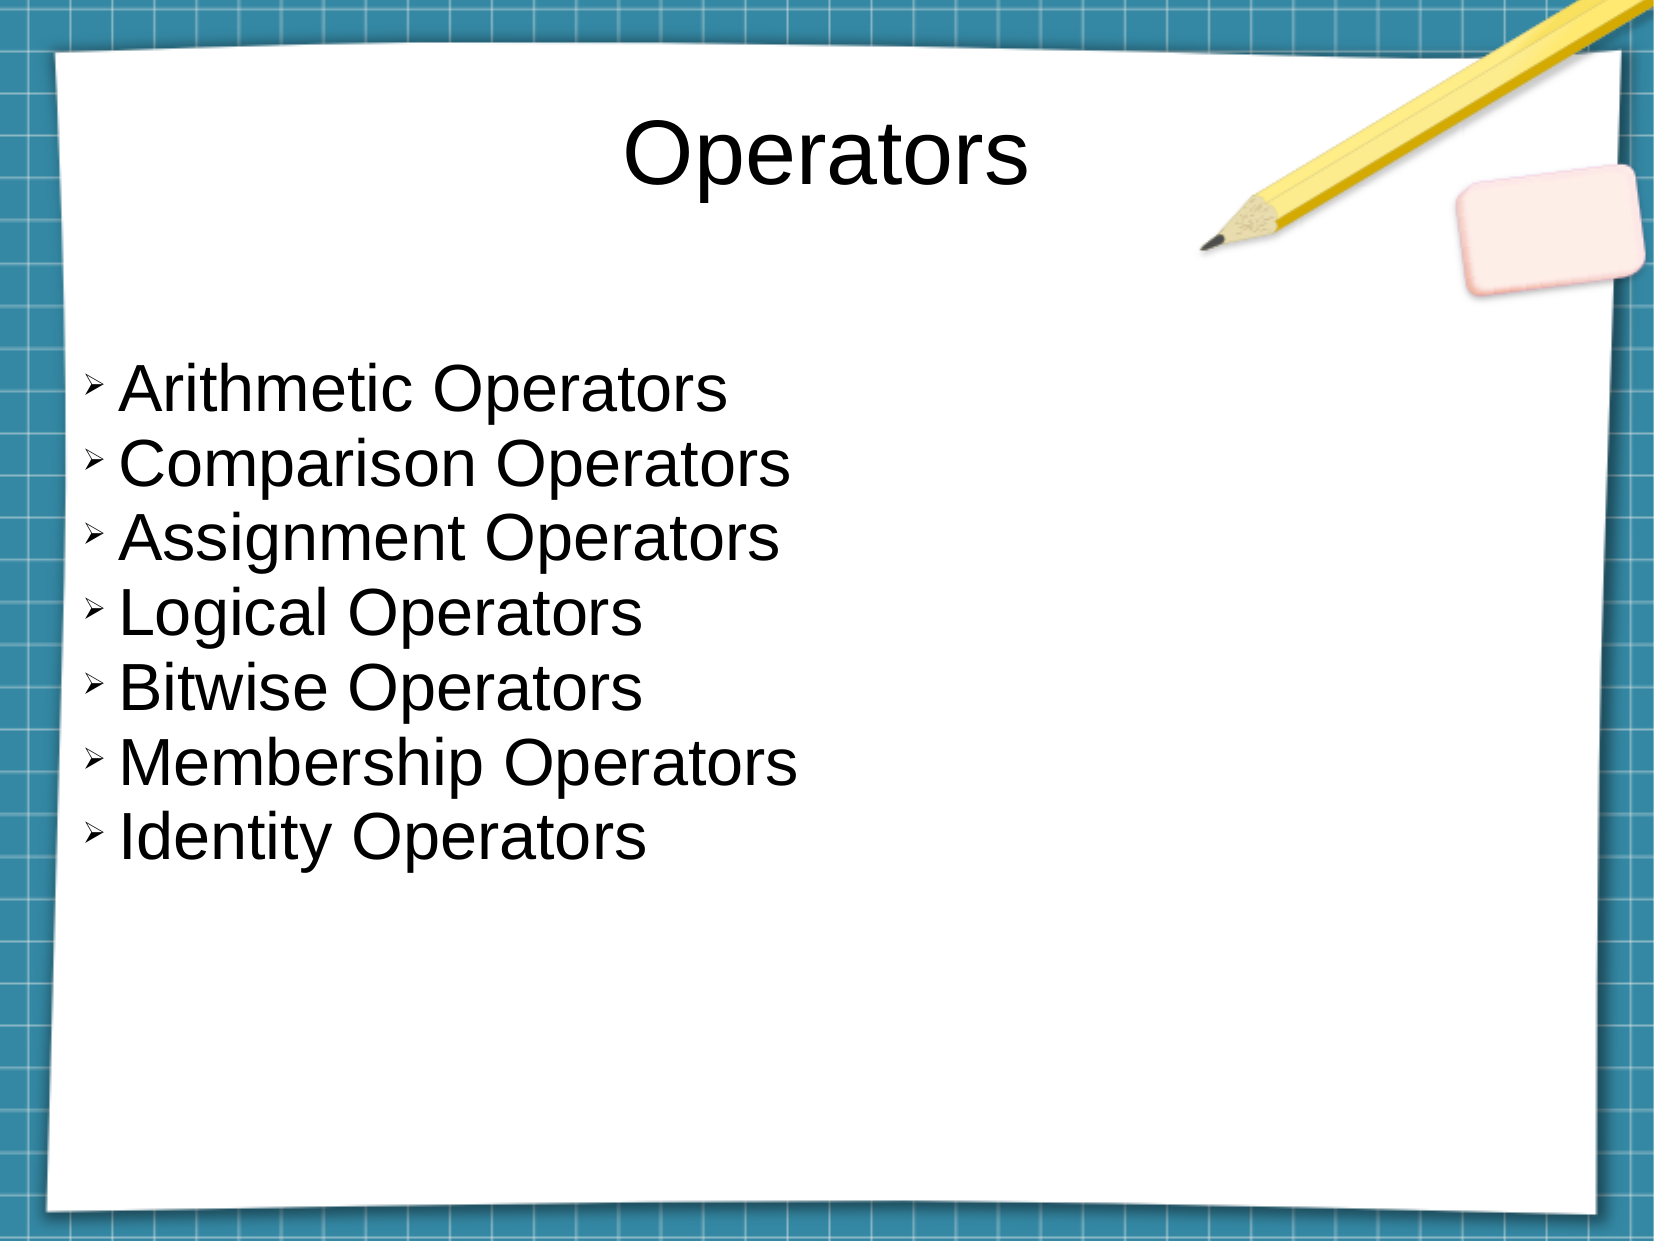

# Operators
Arithmetic Operators
Comparison Operators
Assignment Operators
Logical Operators
Bitwise Operators
Membership Operators
Identity Operators